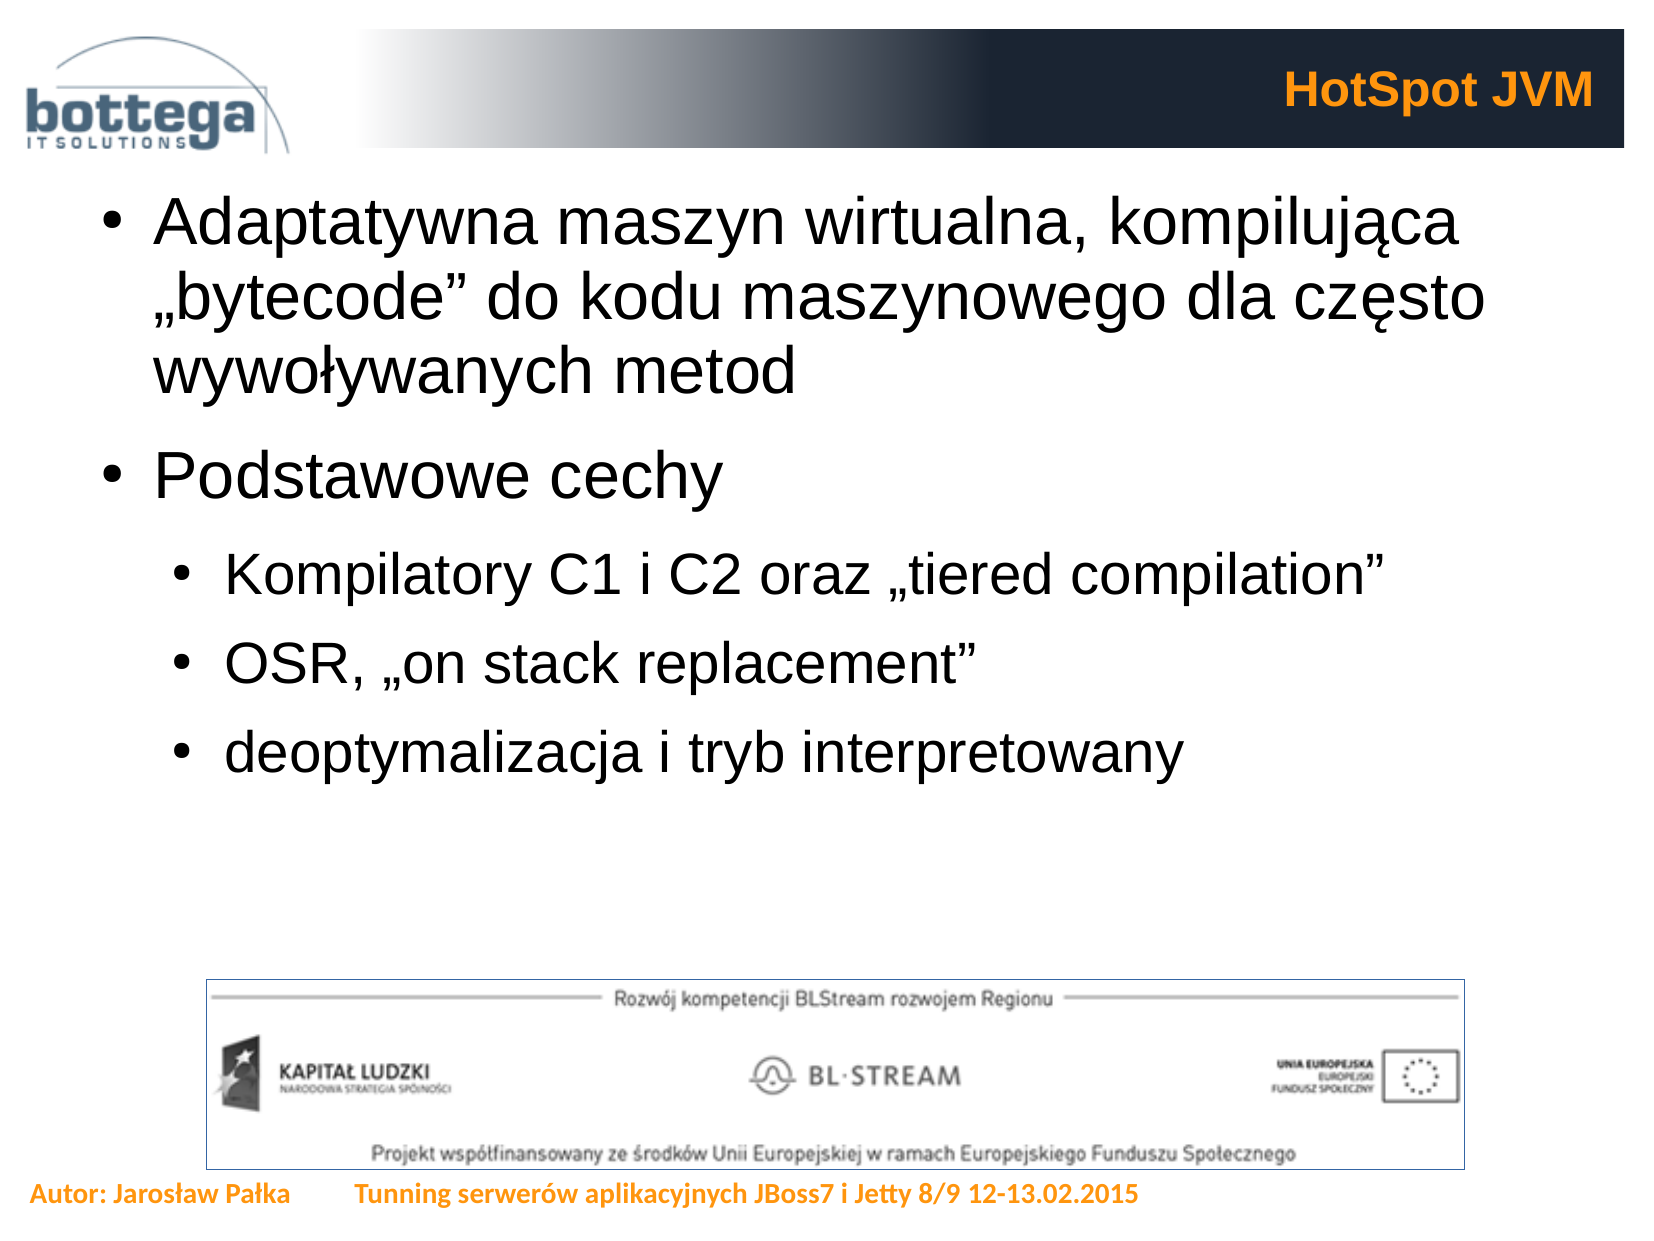

# HotSpot JVM
Adaptatywna maszyn wirtualna, kompilująca „bytecode” do kodu maszynowego dla często wywoływanych metod
Podstawowe cechy
Kompilatory C1 i C2 oraz „tiered compilation”
OSR, „on stack replacement”
deoptymalizacja i tryb interpretowany